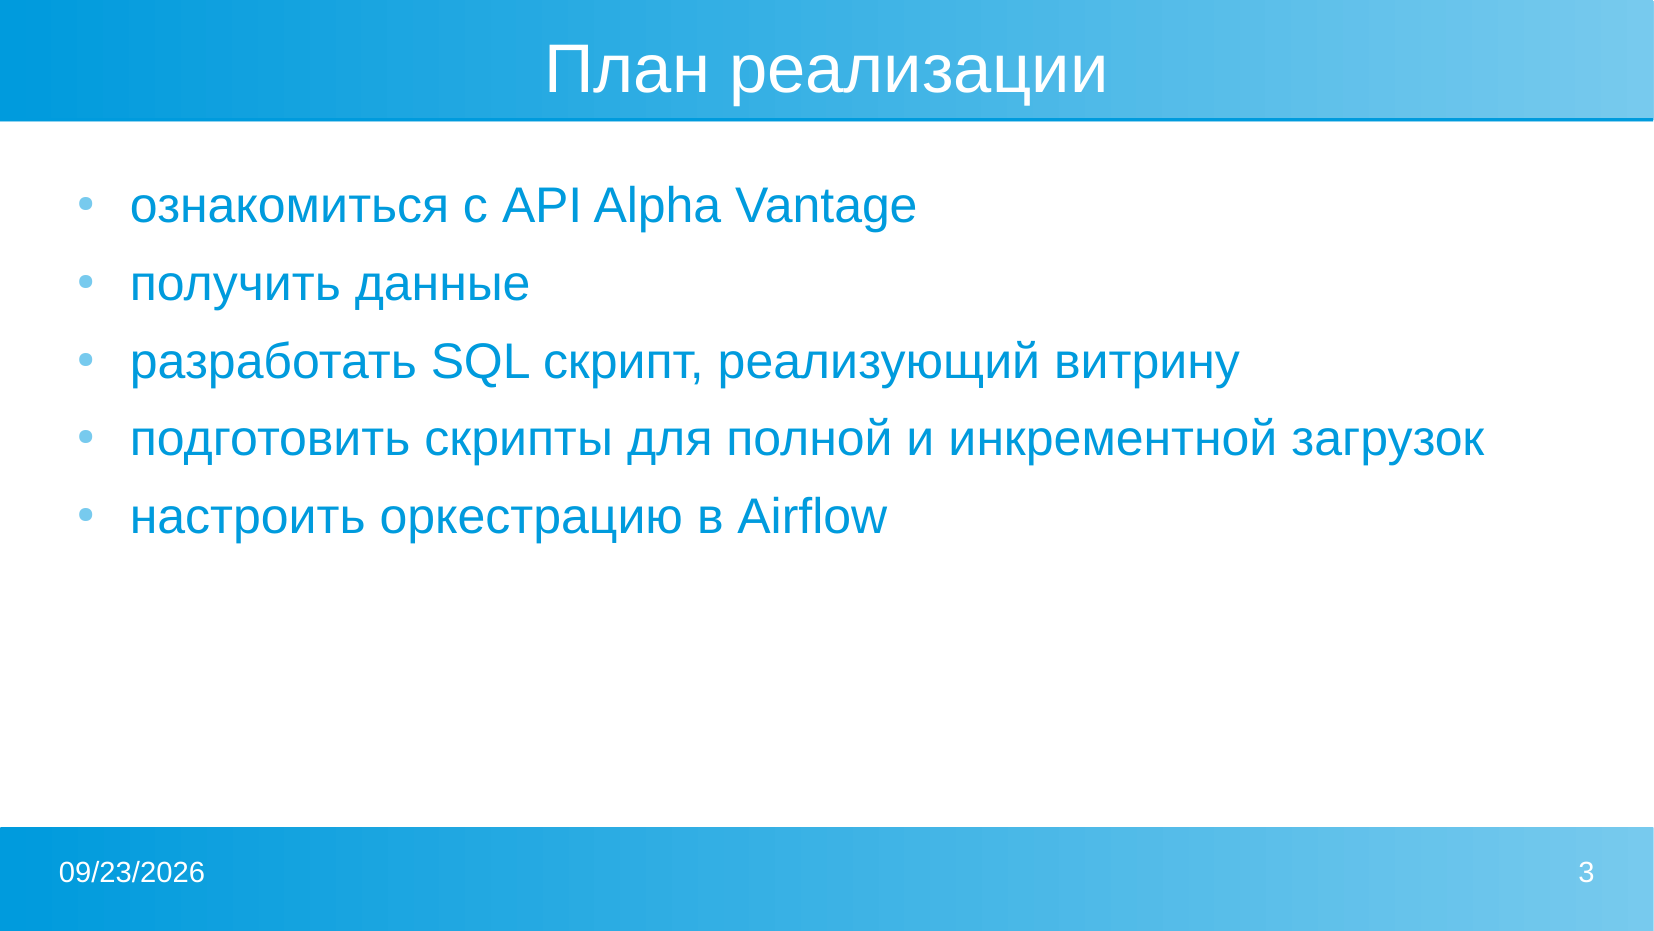

# План реализации
ознакомиться с API Alpha Vantage
получить данные
разработать SQL скрипт, реализующий витрину
подготовить скрипты для полной и инкрементной загрузок
настроить оркестрацию в Airflow
3